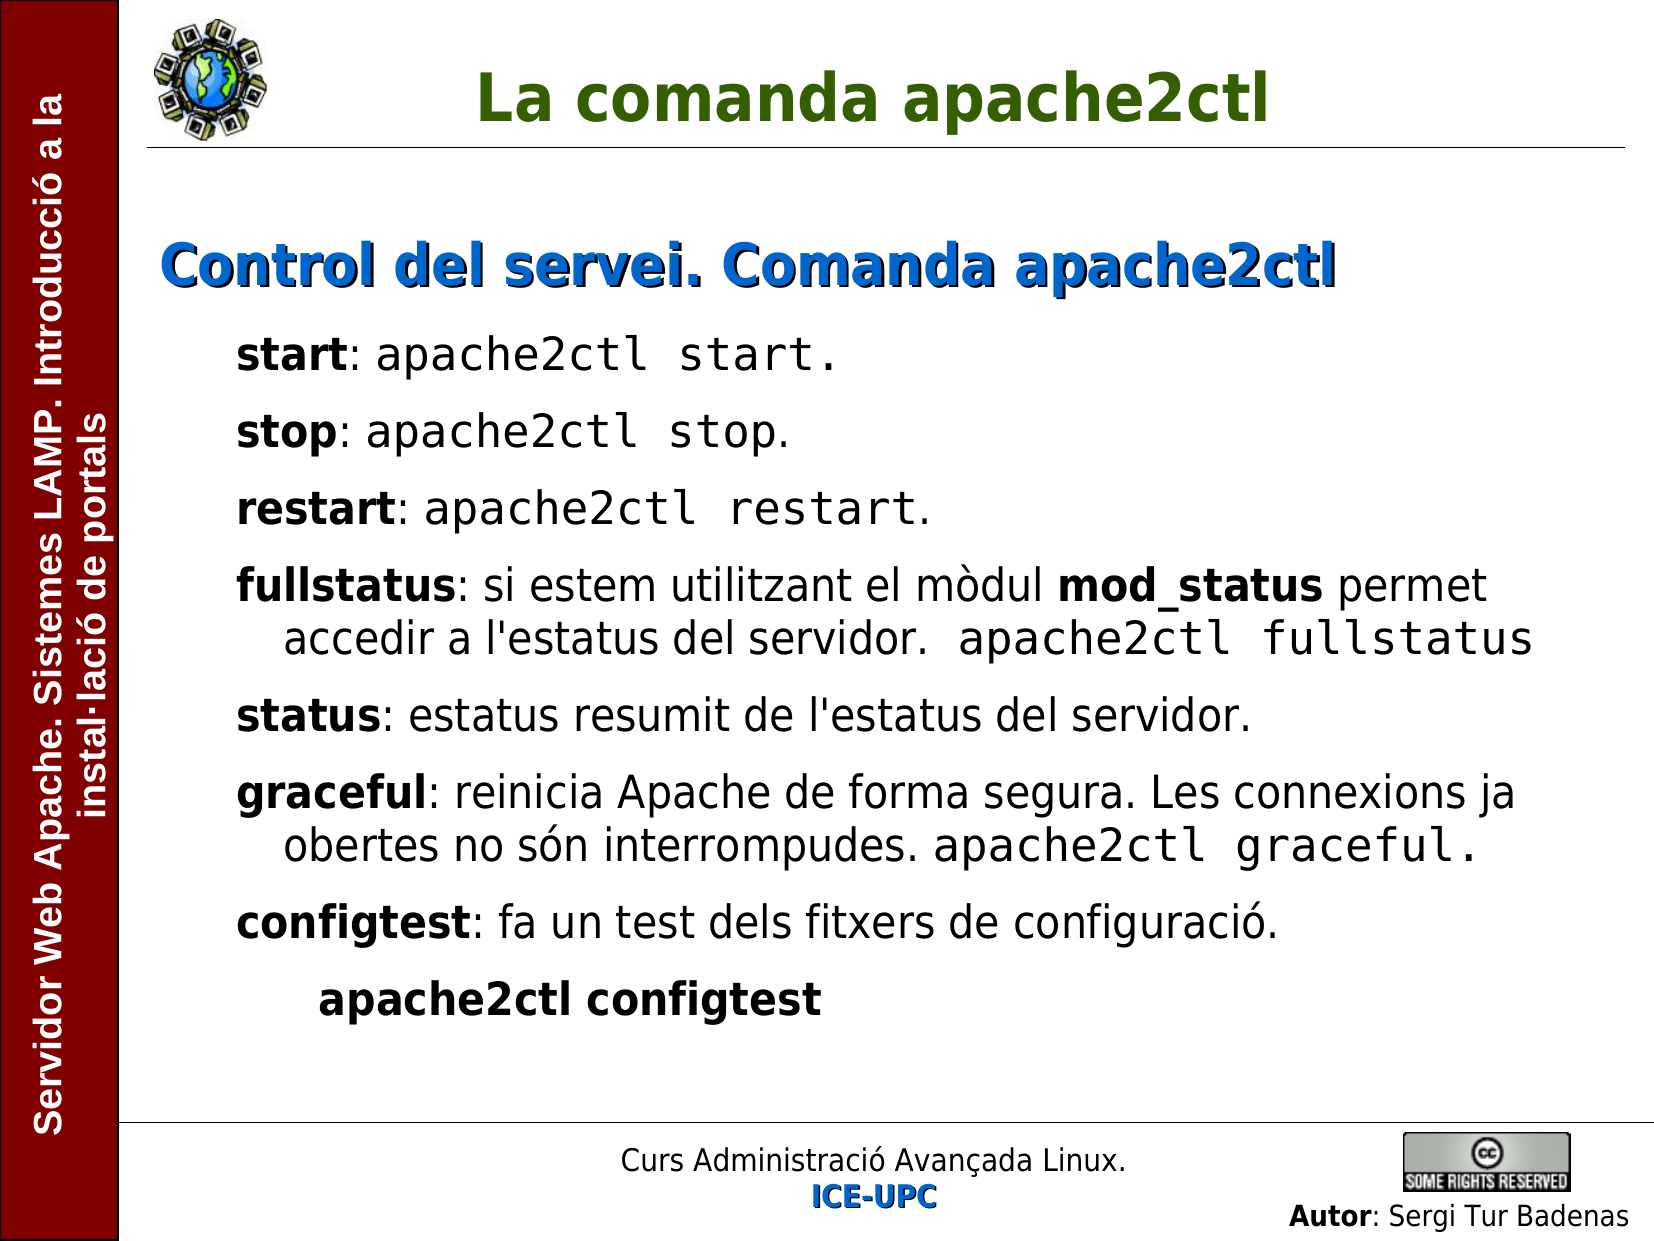

# La comanda apache2ctl
Control del servei. Comanda apache2ctl
start: apache2ctl start.
stop: apache2ctl stop.
restart: apache2ctl restart.
fullstatus: si estem utilitzant el mòdul mod_status permet accedir a l'estatus del servidor. apache2ctl fullstatus
status: estatus resumit de l'estatus del servidor.
graceful: reinicia Apache de forma segura. Les connexions ja obertes no són interrompudes. apache2ctl graceful.
configtest: fa un test dels fitxers de configuració.
apache2ctl configtest